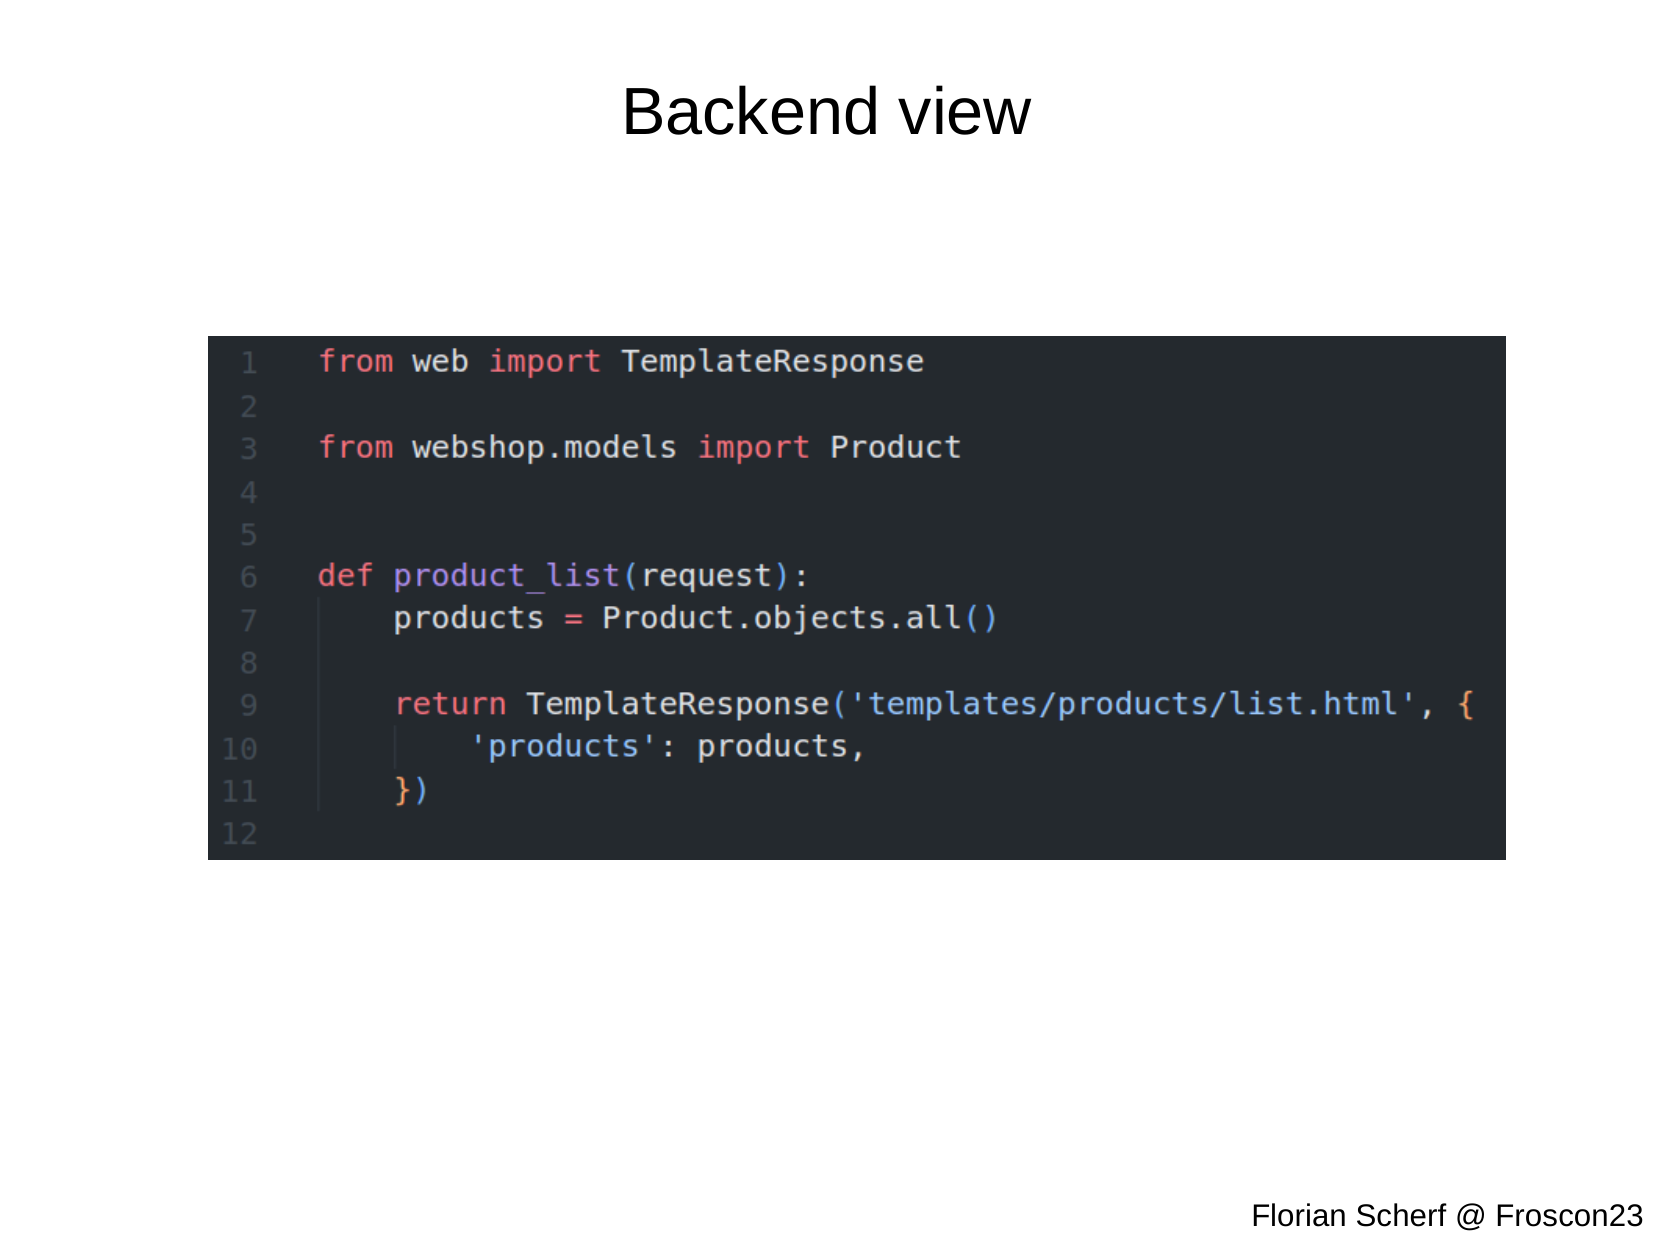

# Backend view
Florian Scherf @ Froscon23